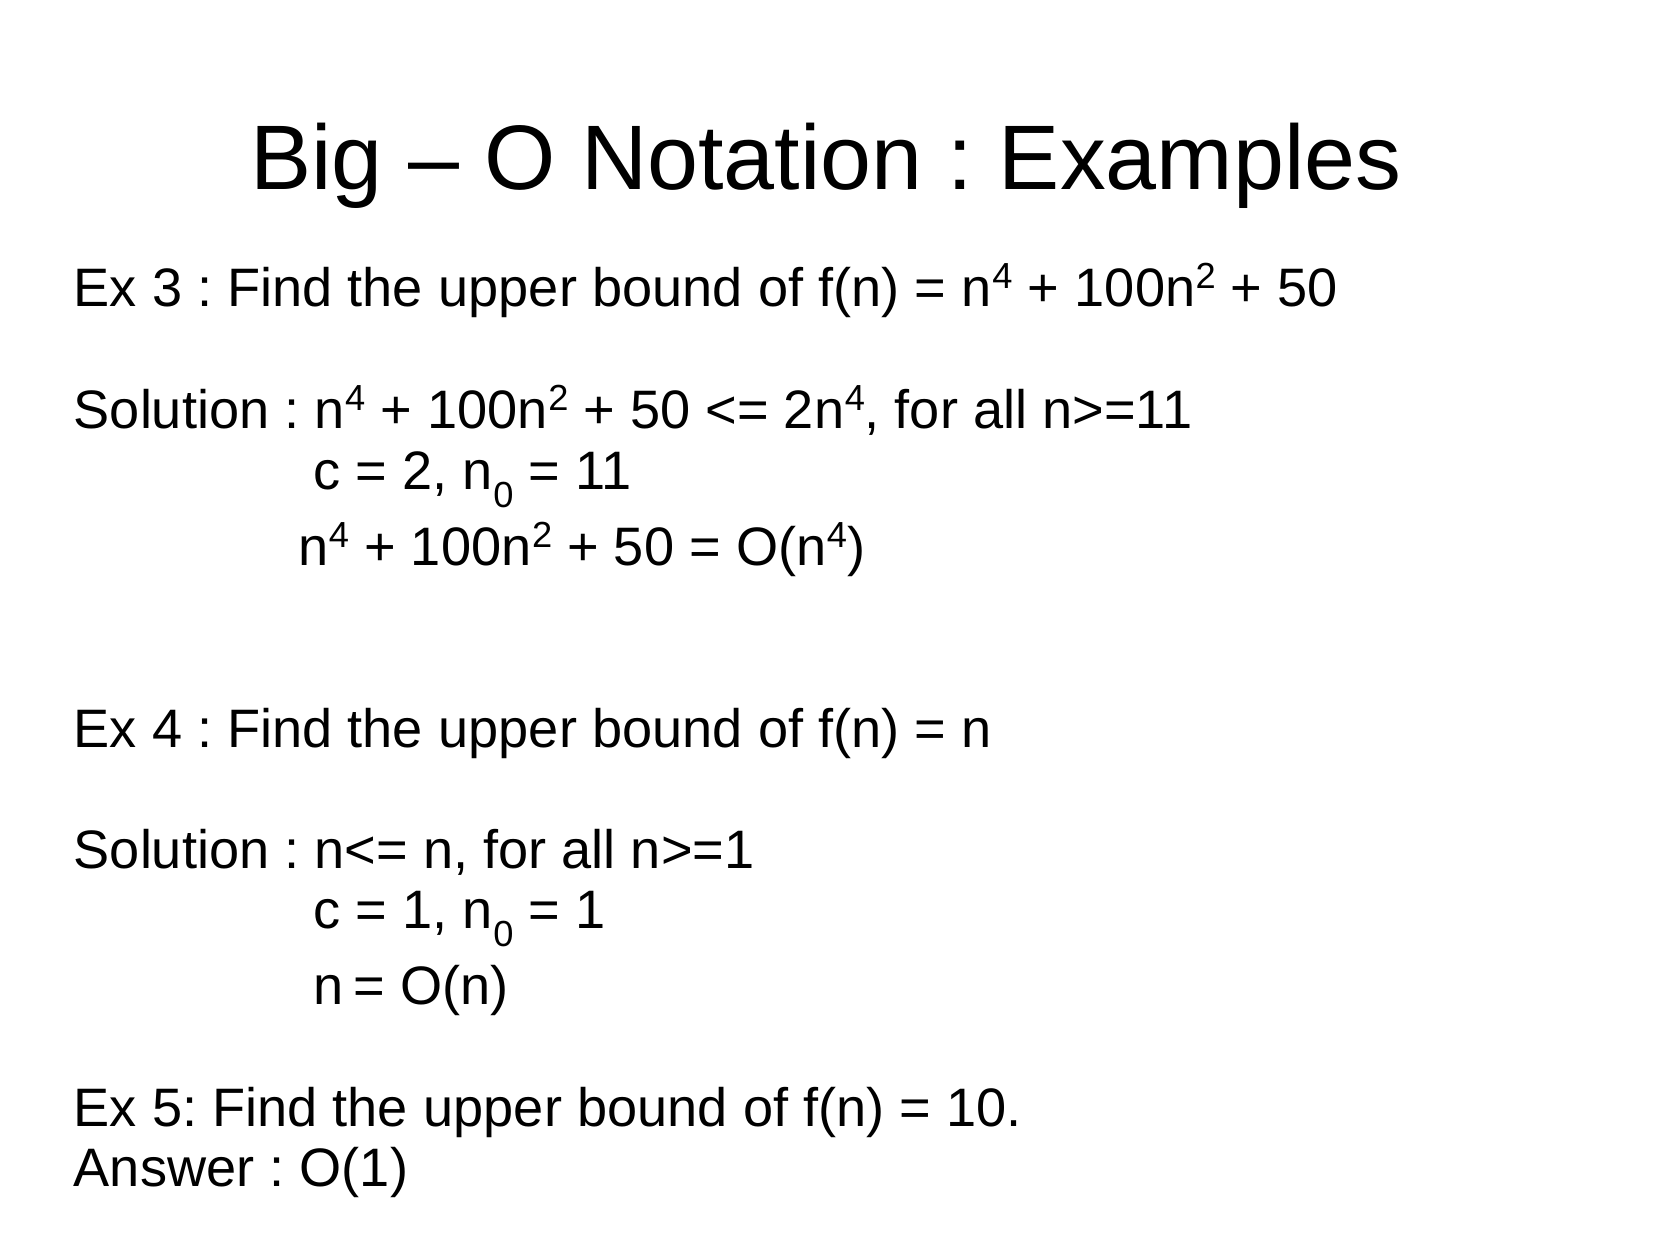

# Big – O Notation : Examples
Ex 3 : Find the upper bound of f(n) = n4 + 100n2 + 50
Solution : n4 + 100n2 + 50 <= 2n4, for all n>=11
 c = 2, n0 = 11
			n4 + 100n2 + 50 = O(n4)
Ex 4 : Find the upper bound of f(n) = n
Solution : n<= n, for all n>=1
 c = 1, n0 = 1
 n = O(n)
Ex 5: Find the upper bound of f(n) = 10.
Answer : O(1)